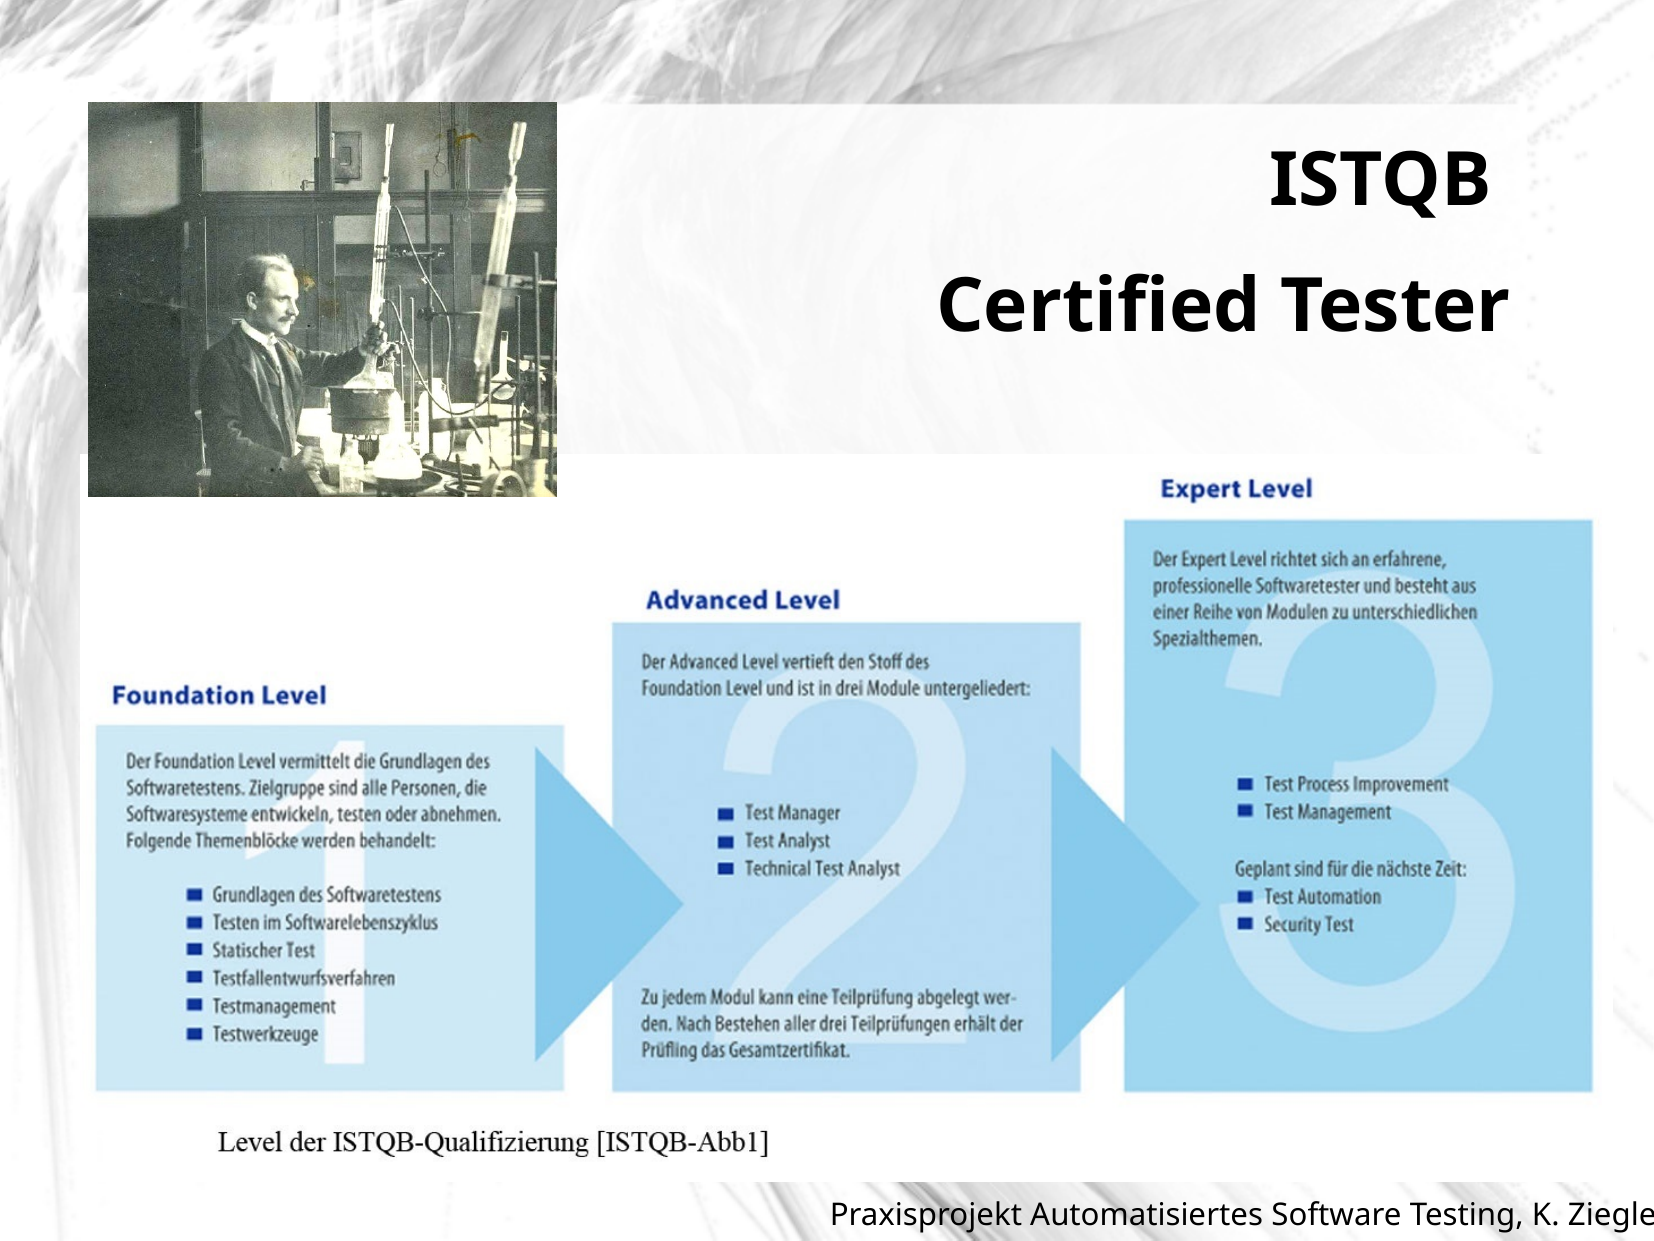

#
ISTQB
Certified Tester
Praxisprojekt Automatisiertes Software Testing, K. Ziegler